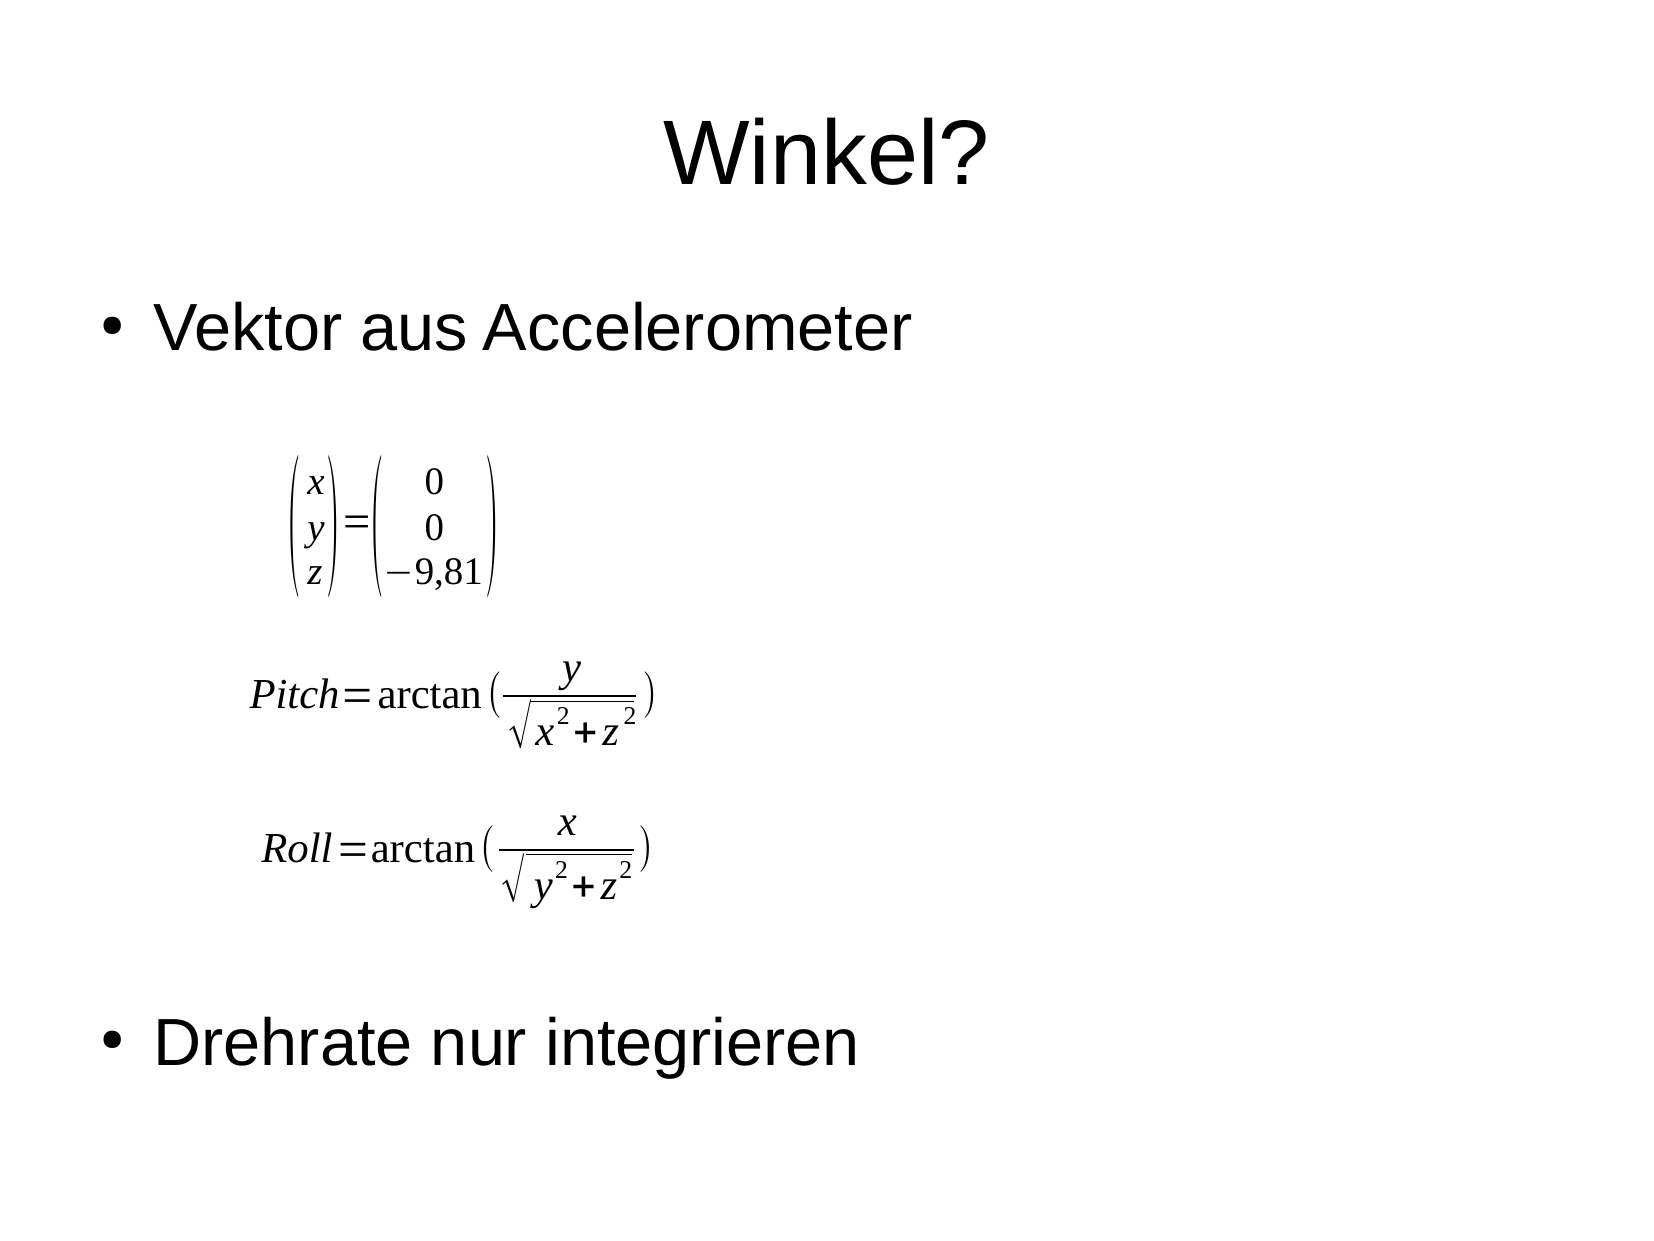

# Winkel?
Vektor aus Accelerometer
Drehrate nur integrieren